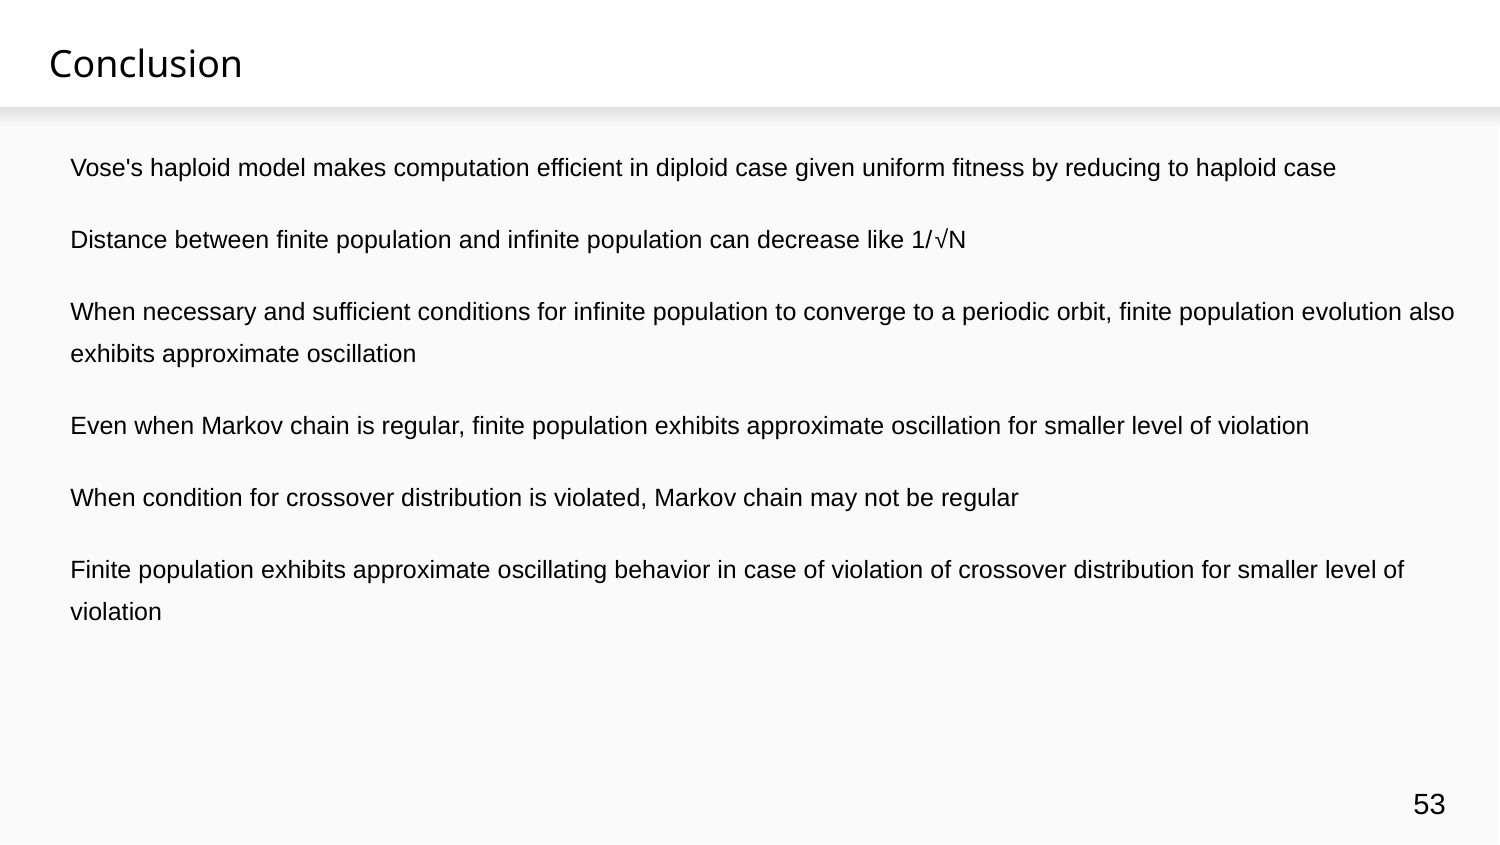

# Conclusion
Vose's haploid model makes computation efficient in diploid case given uniform fitness by reducing to haploid case
Distance between finite population and infinite population can decrease like 1/√N
When necessary and sufficient conditions for infinite population to converge to a periodic orbit, finite population evolution also exhibits approximate oscillation
Even when Markov chain is regular, finite population exhibits approximate oscillation for smaller level of violation
When condition for crossover distribution is violated, Markov chain may not be regular
Finite population exhibits approximate oscillating behavior in case of violation of crossover distribution for smaller level of violation
53